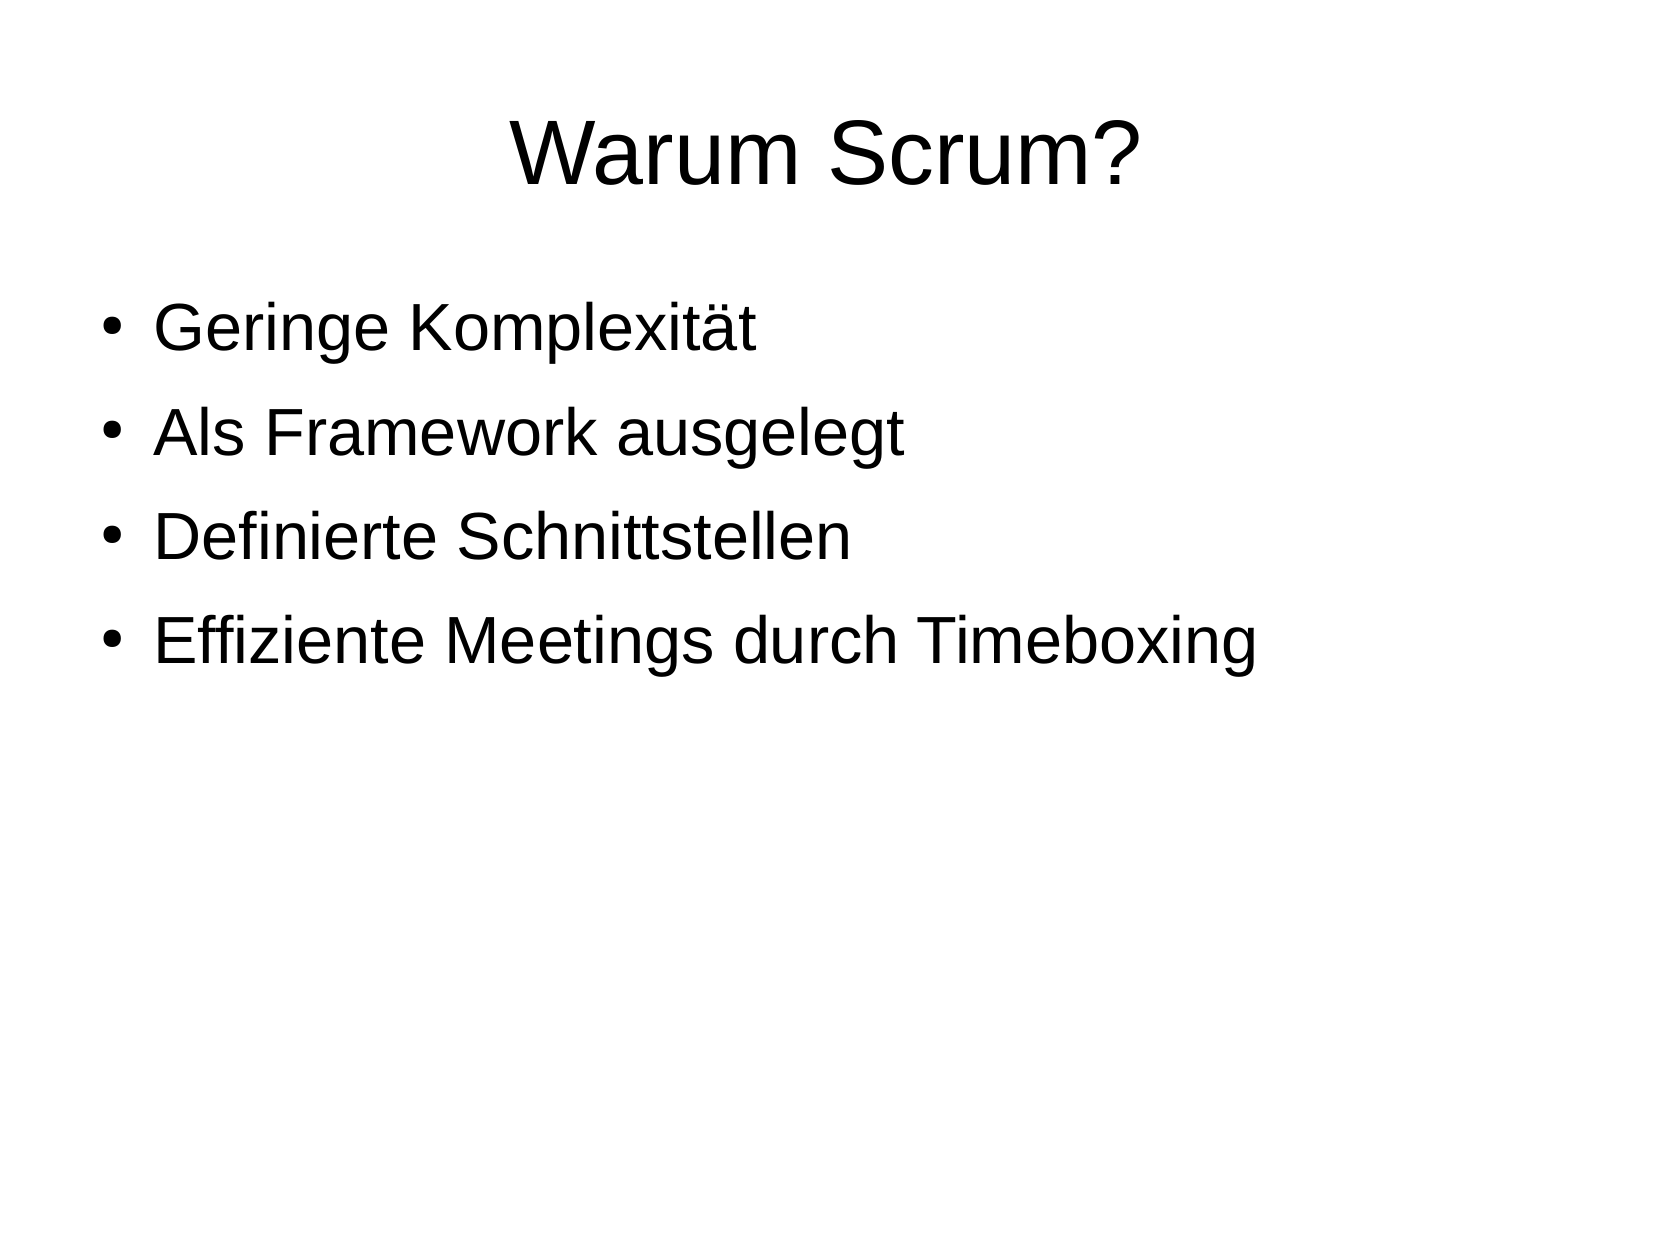

# Warum Scrum?
Geringe Komplexität
Als Framework ausgelegt
Definierte Schnittstellen
Effiziente Meetings durch Timeboxing